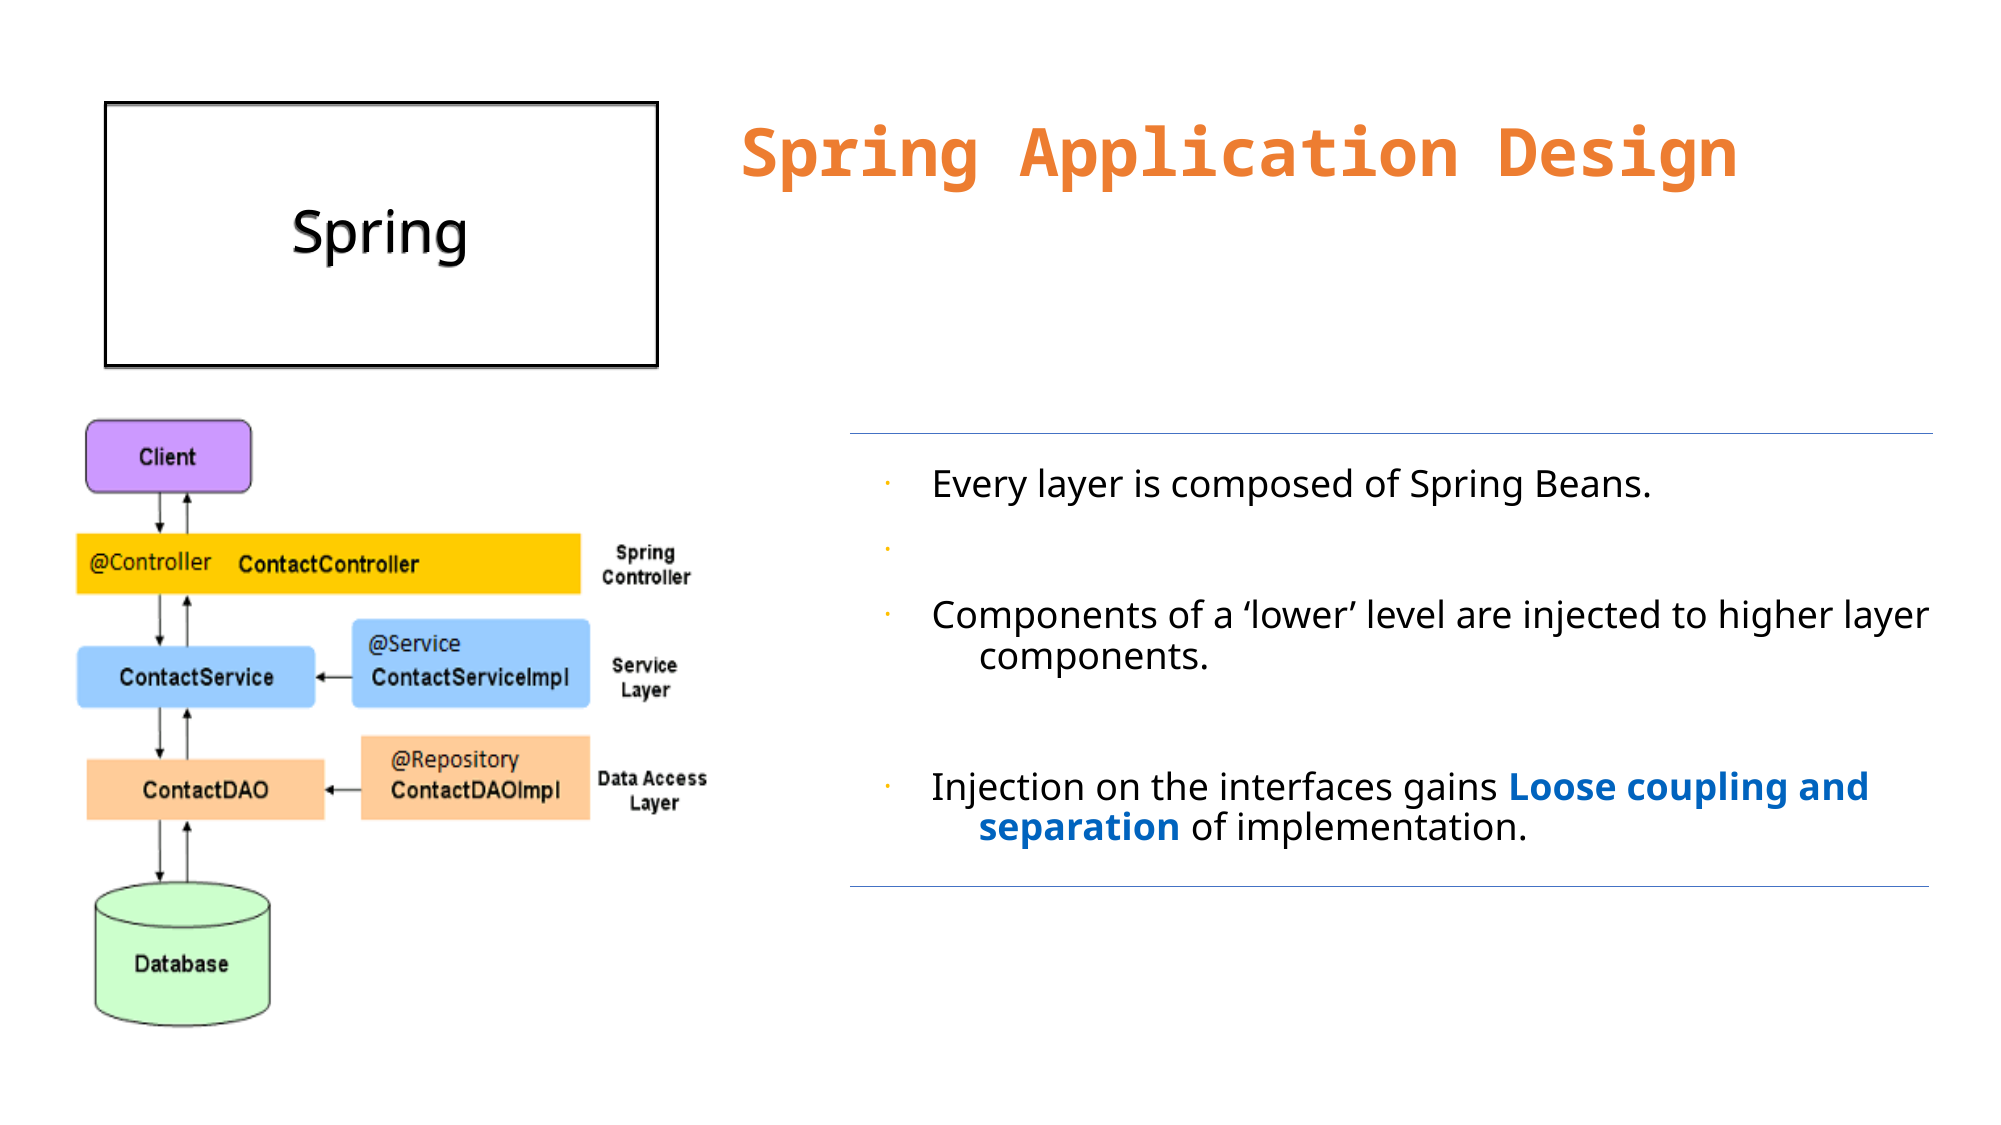

# Spring
Spring Application Design
Every layer is composed of Spring Beans.
Components of a ‘lower’ level are injected to higher layer components.
Injection on the interfaces gains Loose coupling and separation of implementation.